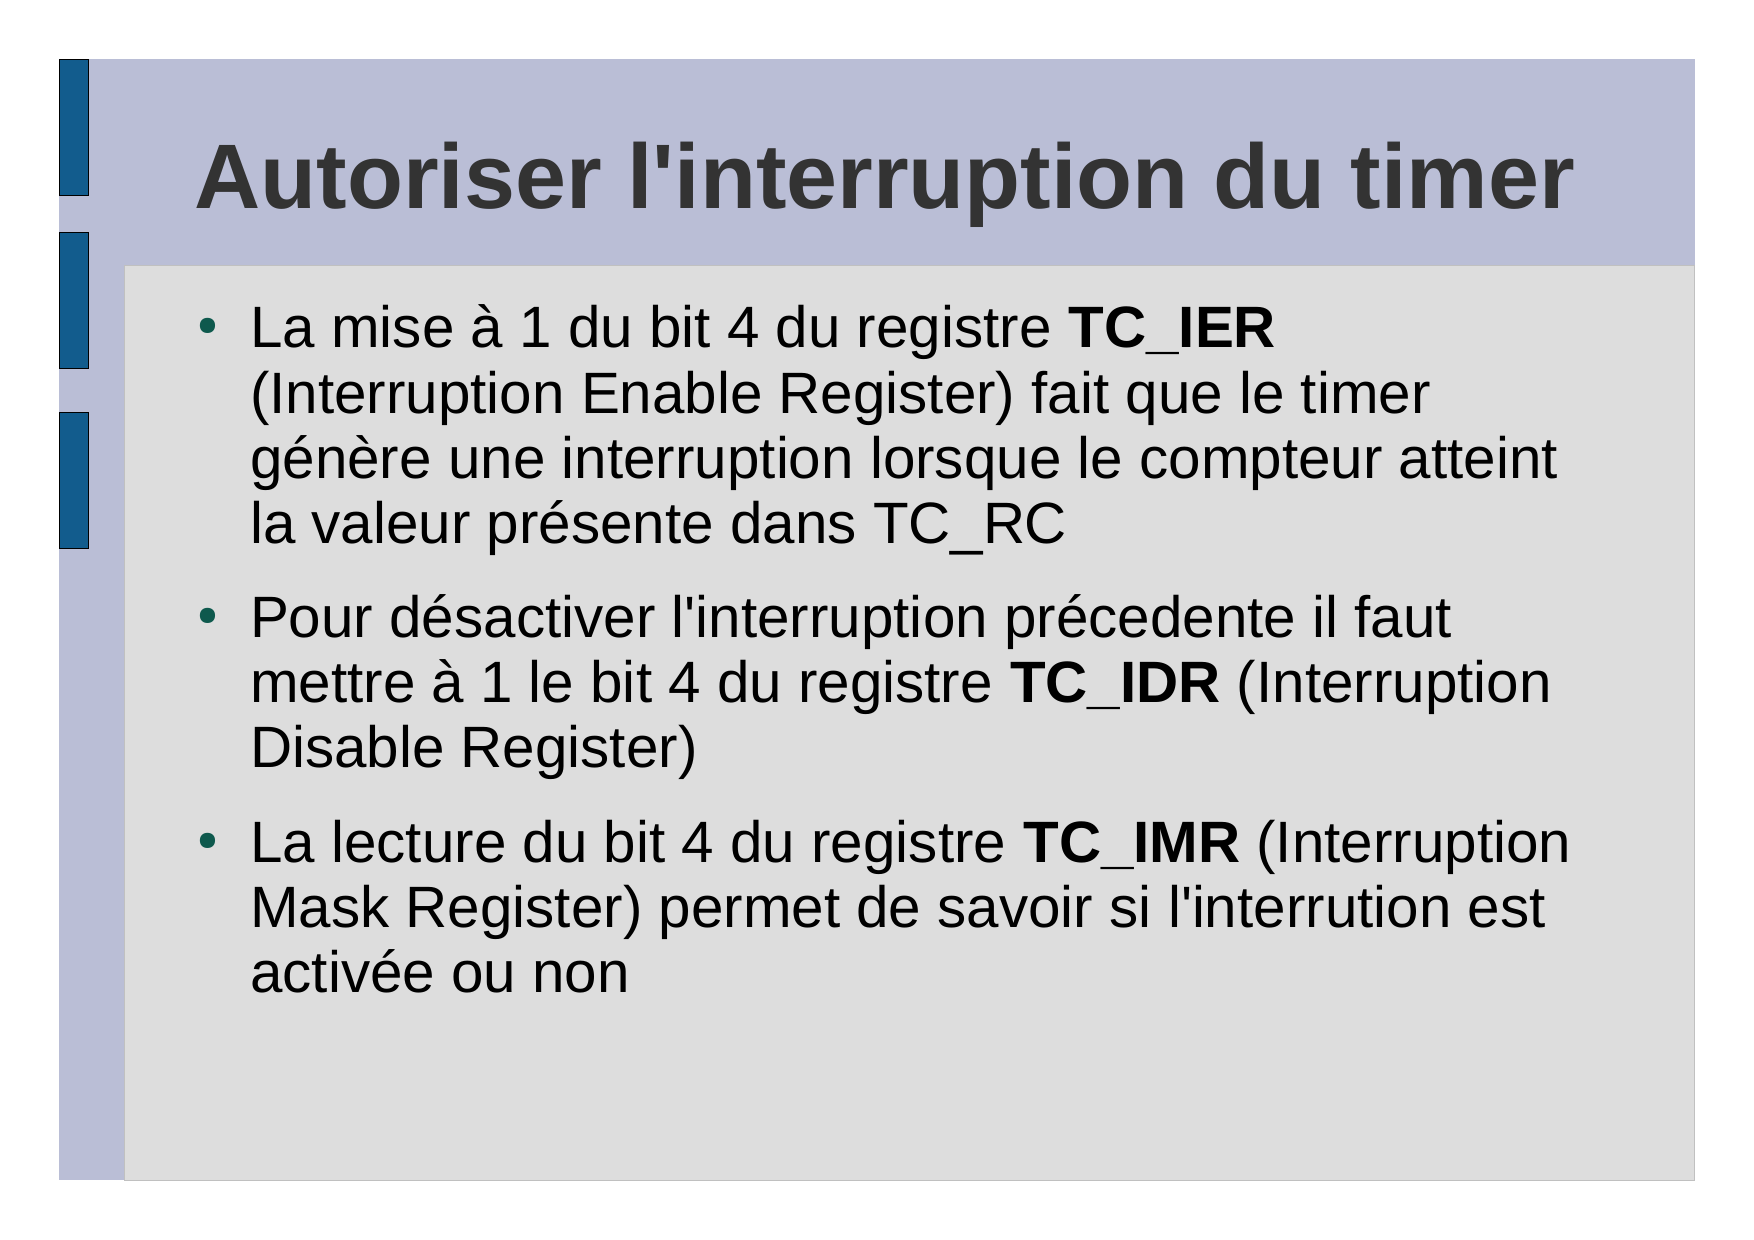

# Autoriser l'interruption du timer
La mise à 1 du bit 4 du registre TC_IER (Interruption Enable Register) fait que le timer génère une interruption lorsque le compteur atteint la valeur présente dans TC_RC
Pour désactiver l'interruption précedente il faut mettre à 1 le bit 4 du registre TC_IDR (Interruption Disable Register)
La lecture du bit 4 du registre TC_IMR (Interruption Mask Register) permet de savoir si l'interrution est activée ou non